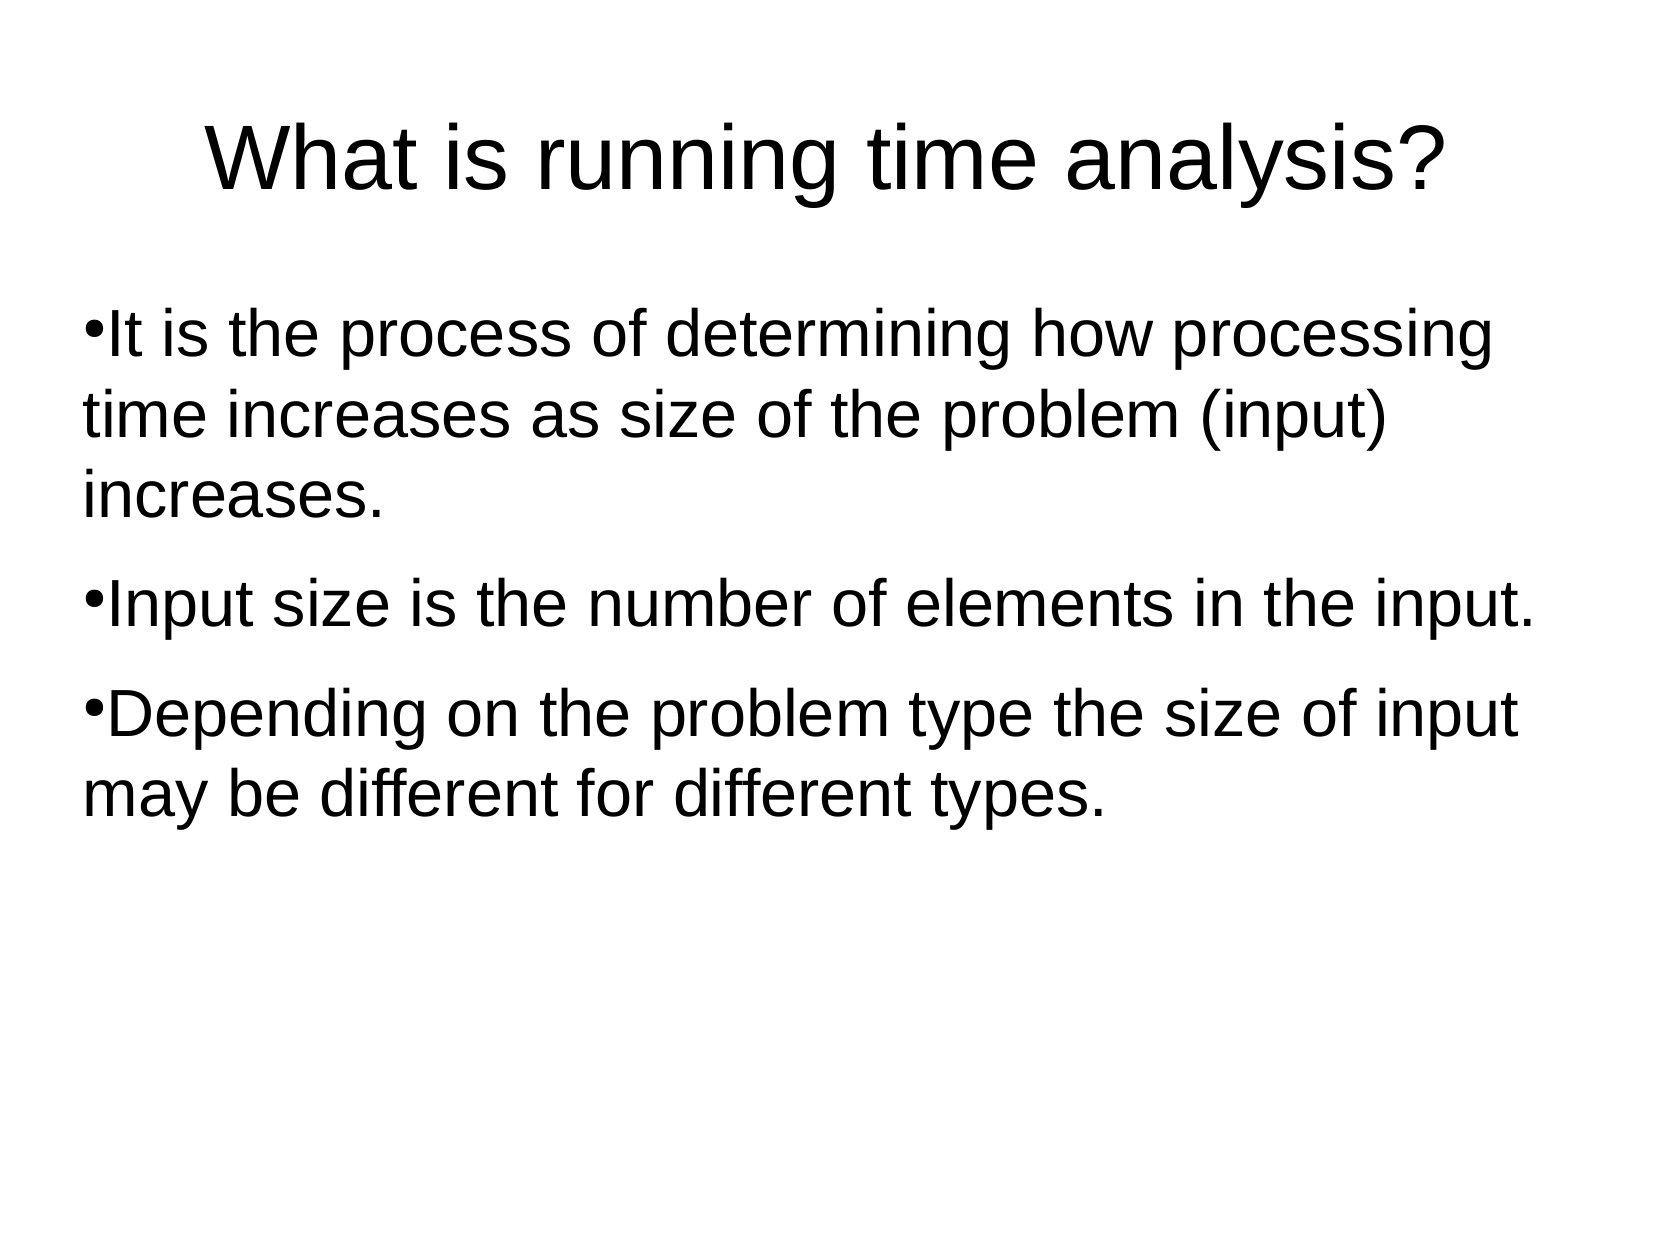

# What is running time analysis?
It is the process of determining how processing time increases as size of the problem (input) increases.
Input size is the number of elements in the input.
Depending on the problem type the size of input may be different for different types.